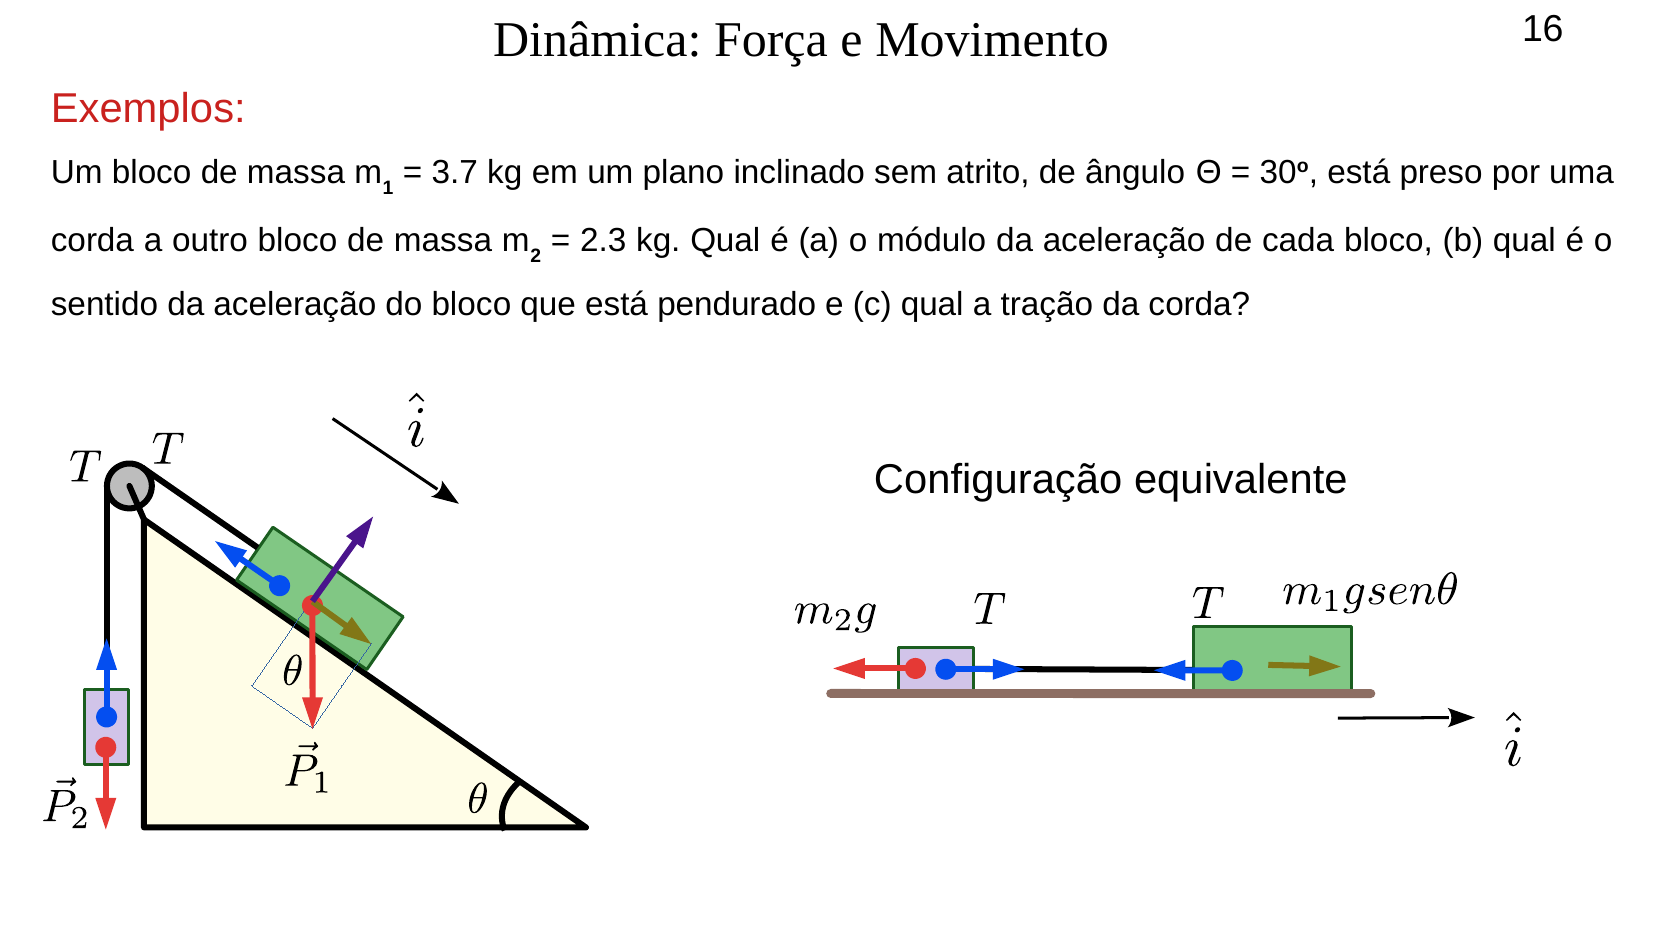

Dinâmica: Força e Movimento
Exemplos:
Um bloco de massa m1 = 3.7 kg em um plano inclinado sem atrito, de ângulo Θ = 30o, está preso por uma corda a outro bloco de massa m2 = 2.3 kg. Qual é (a) o módulo da aceleração de cada bloco, (b) qual é o sentido da aceleração do bloco que está pendurado e (c) qual a tração da corda?
 Configuração equivalente